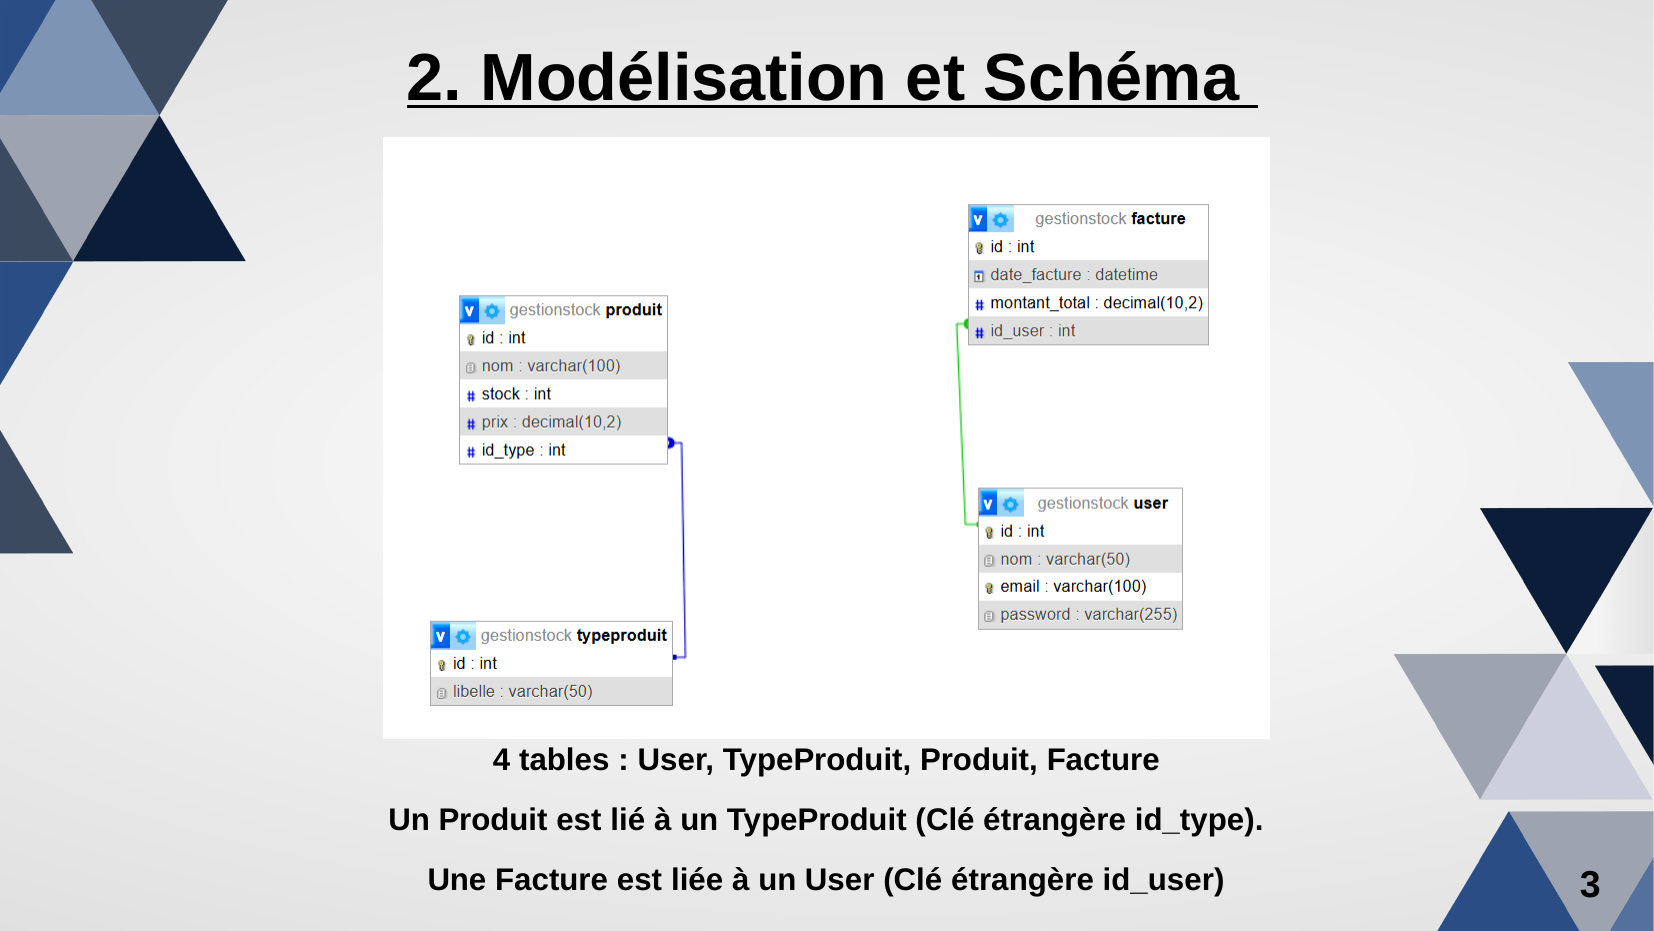

# 2. Modélisation et Schéma
4 tables : User, TypeProduit, Produit, Facture
Un Produit est lié à un TypeProduit (Clé étrangère id_type).
Une Facture est liée à un User (Clé étrangère id_user)
3